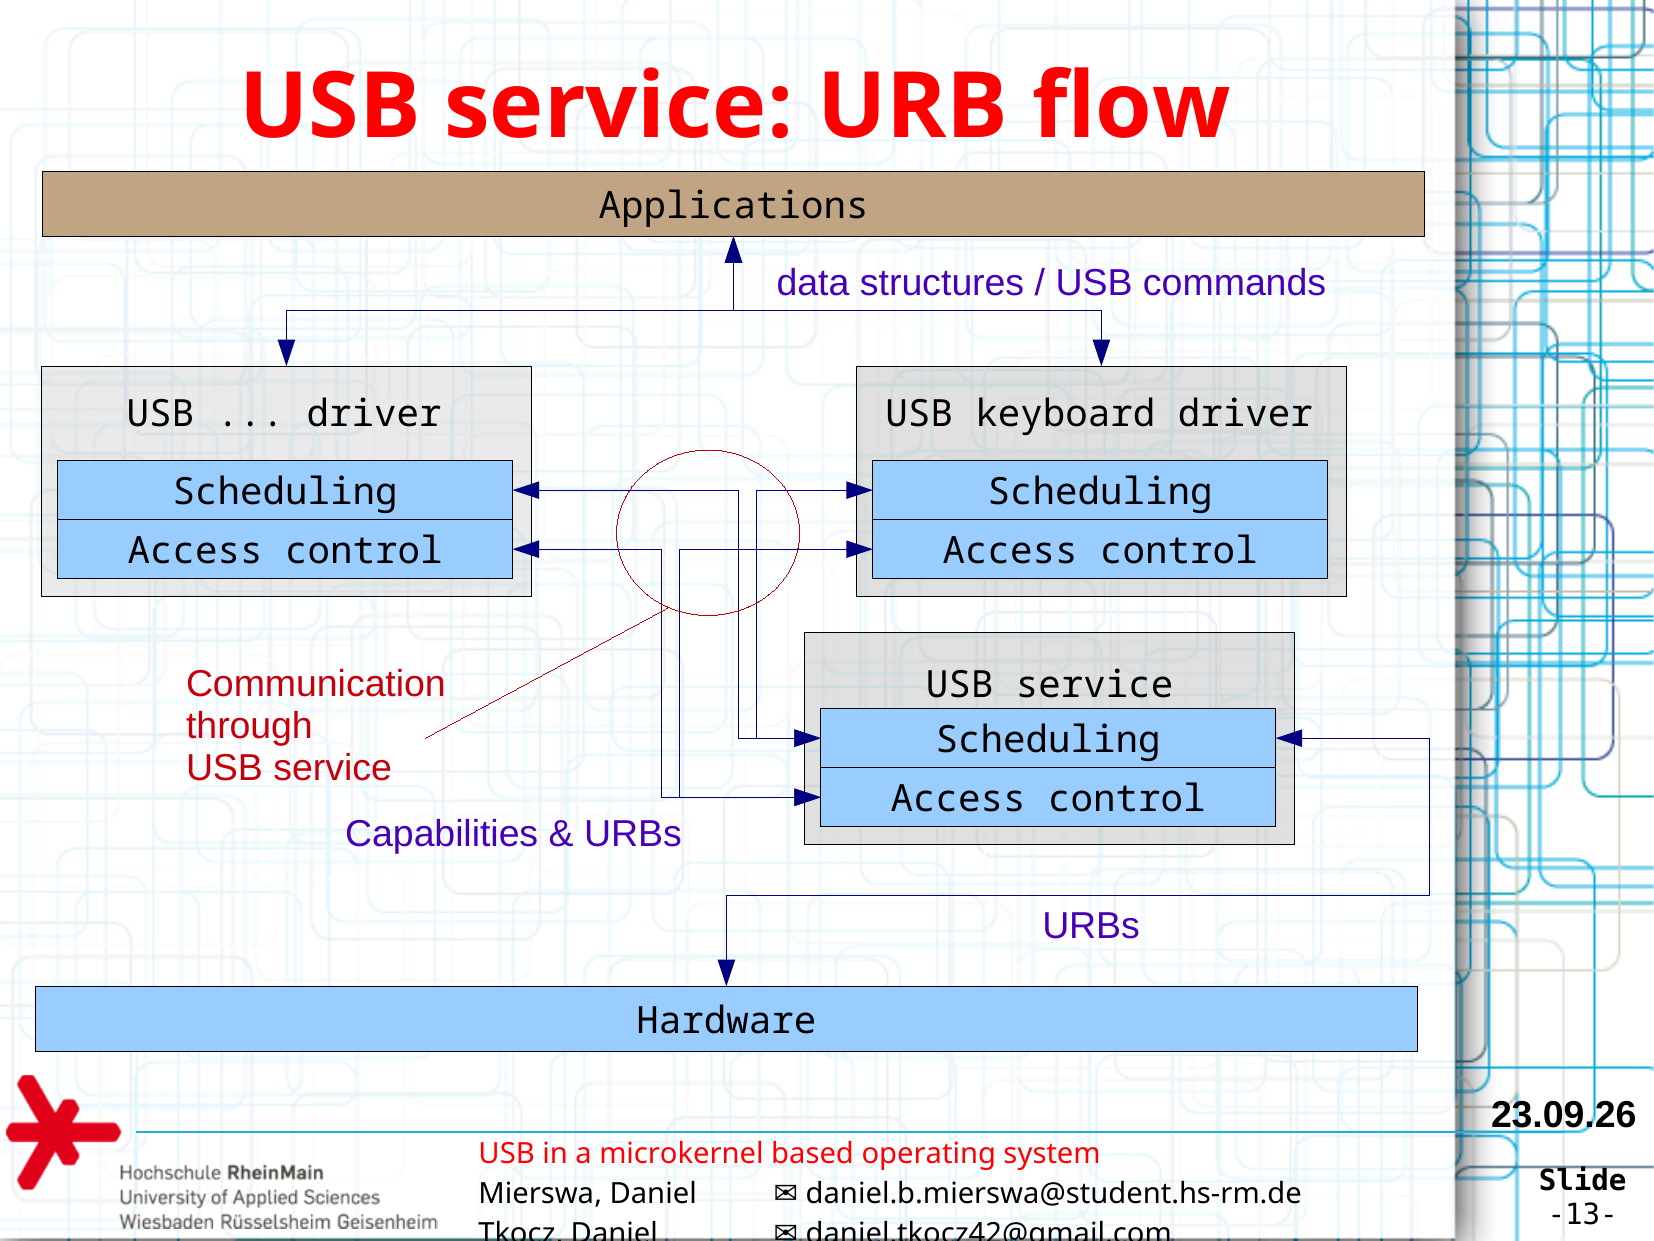

USB service: URB flow
Applications
data structures / USB commands
USB ... driver
USB keyboard driver
Scheduling
Scheduling
Access control
Access control
USB service
Communication
through
USB service
Scheduling
Access control
Capabilities & URBs
URBs
Hardware
13